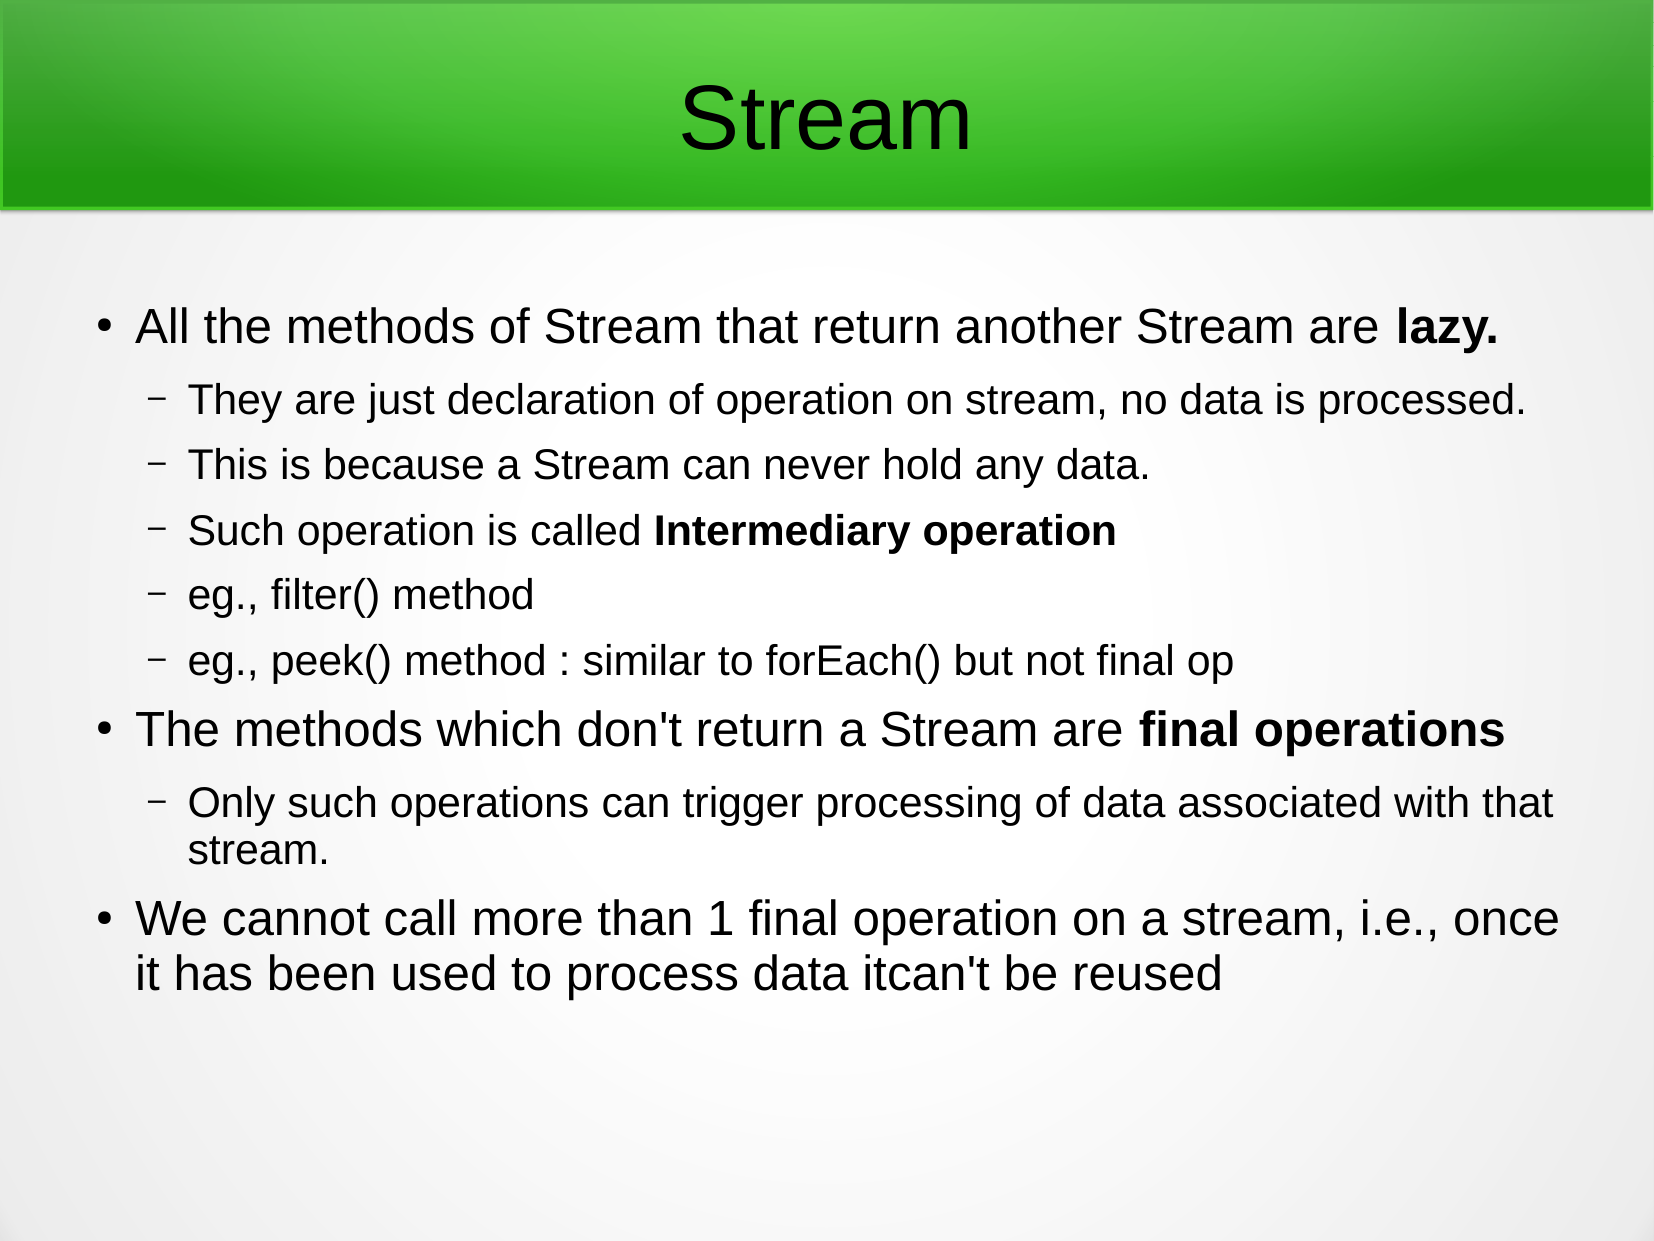

# Stream
All the methods of Stream that return another Stream are lazy.
They are just declaration of operation on stream, no data is processed.
This is because a Stream can never hold any data.
Such operation is called Intermediary operation
eg., filter() method
eg., peek() method : similar to forEach() but not final op
The methods which don't return a Stream are final operations
Only such operations can trigger processing of data associated with that stream.
We cannot call more than 1 final operation on a stream, i.e., once it has been used to process data itcan't be reused